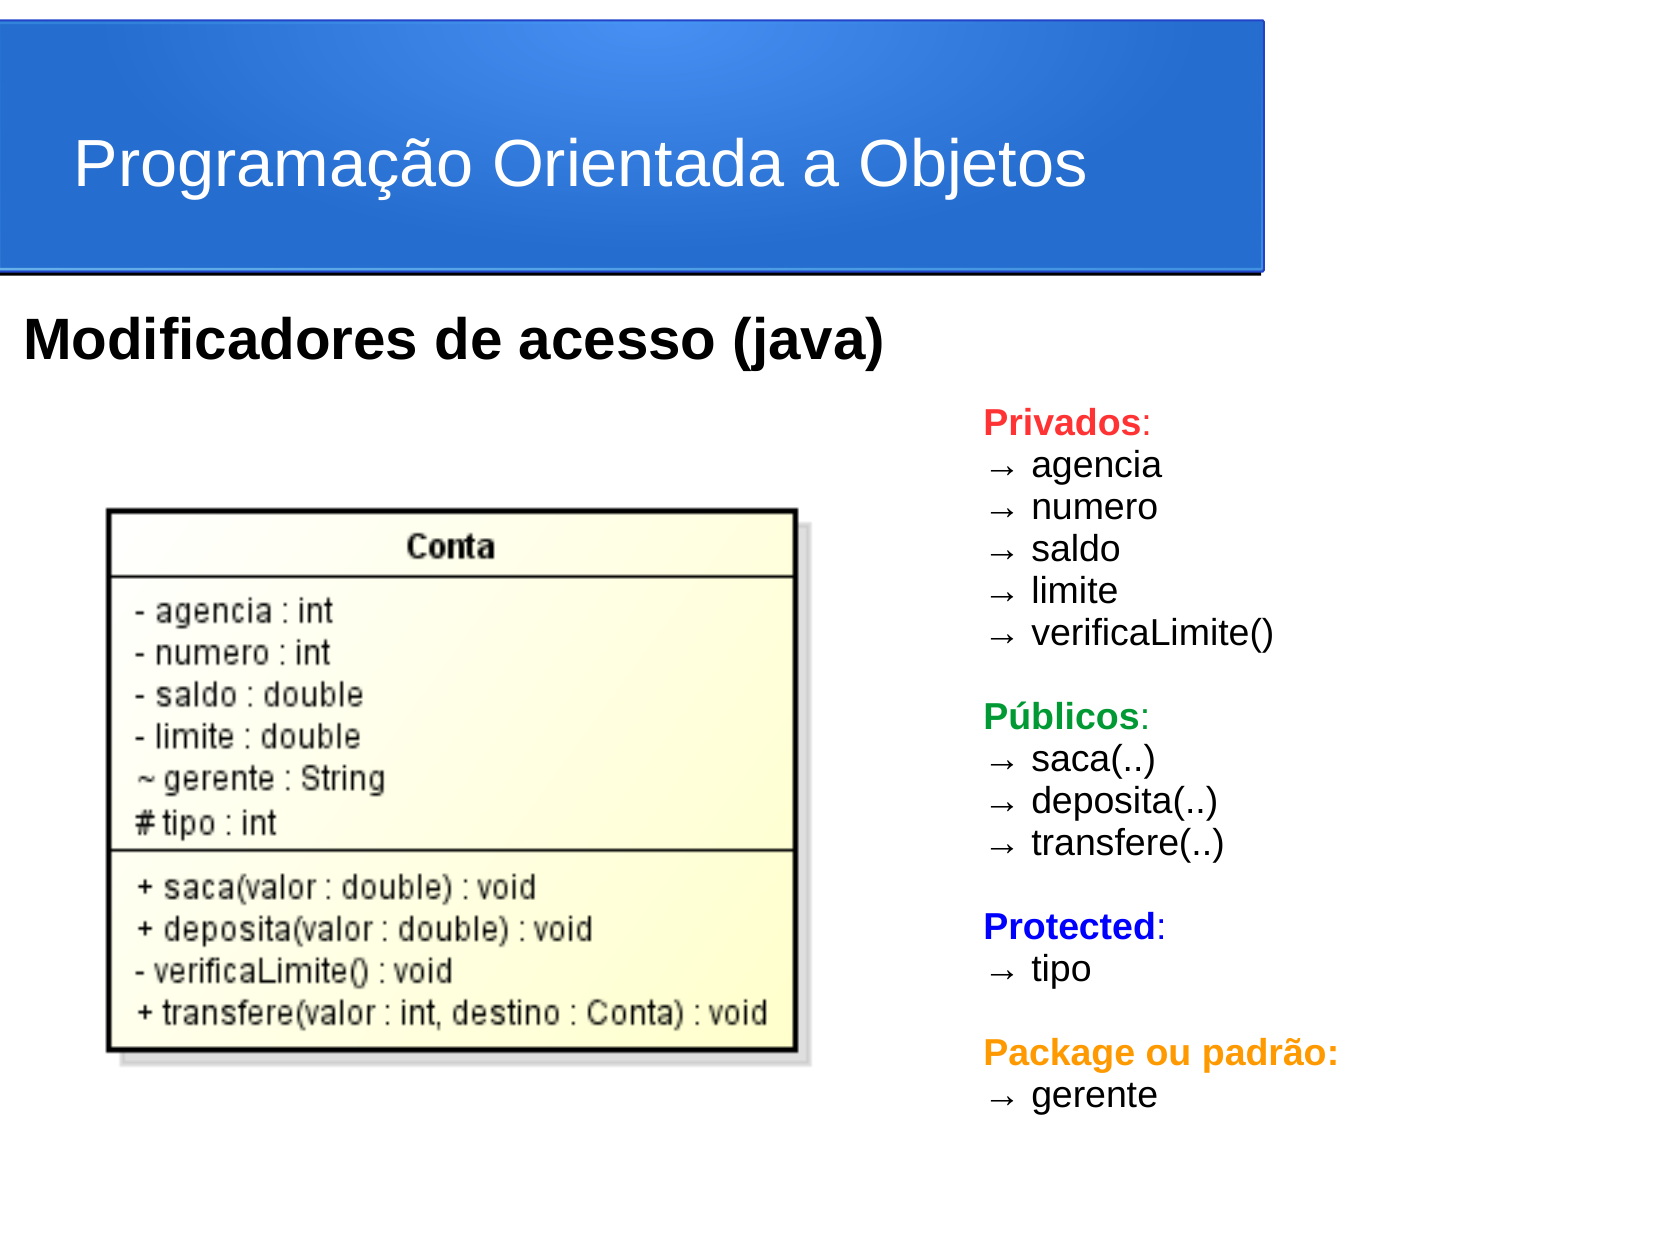

Programação Orientada a Objetos
# Modificadores de acesso (java)
Privados:
→ agencia
→ numero
→ saldo
→ limite
→ verificaLimite()
Públicos:
→ saca(..)
→ deposita(..)
→ transfere(..)
Protected:
→ tipo
Package ou padrão:
→ gerente